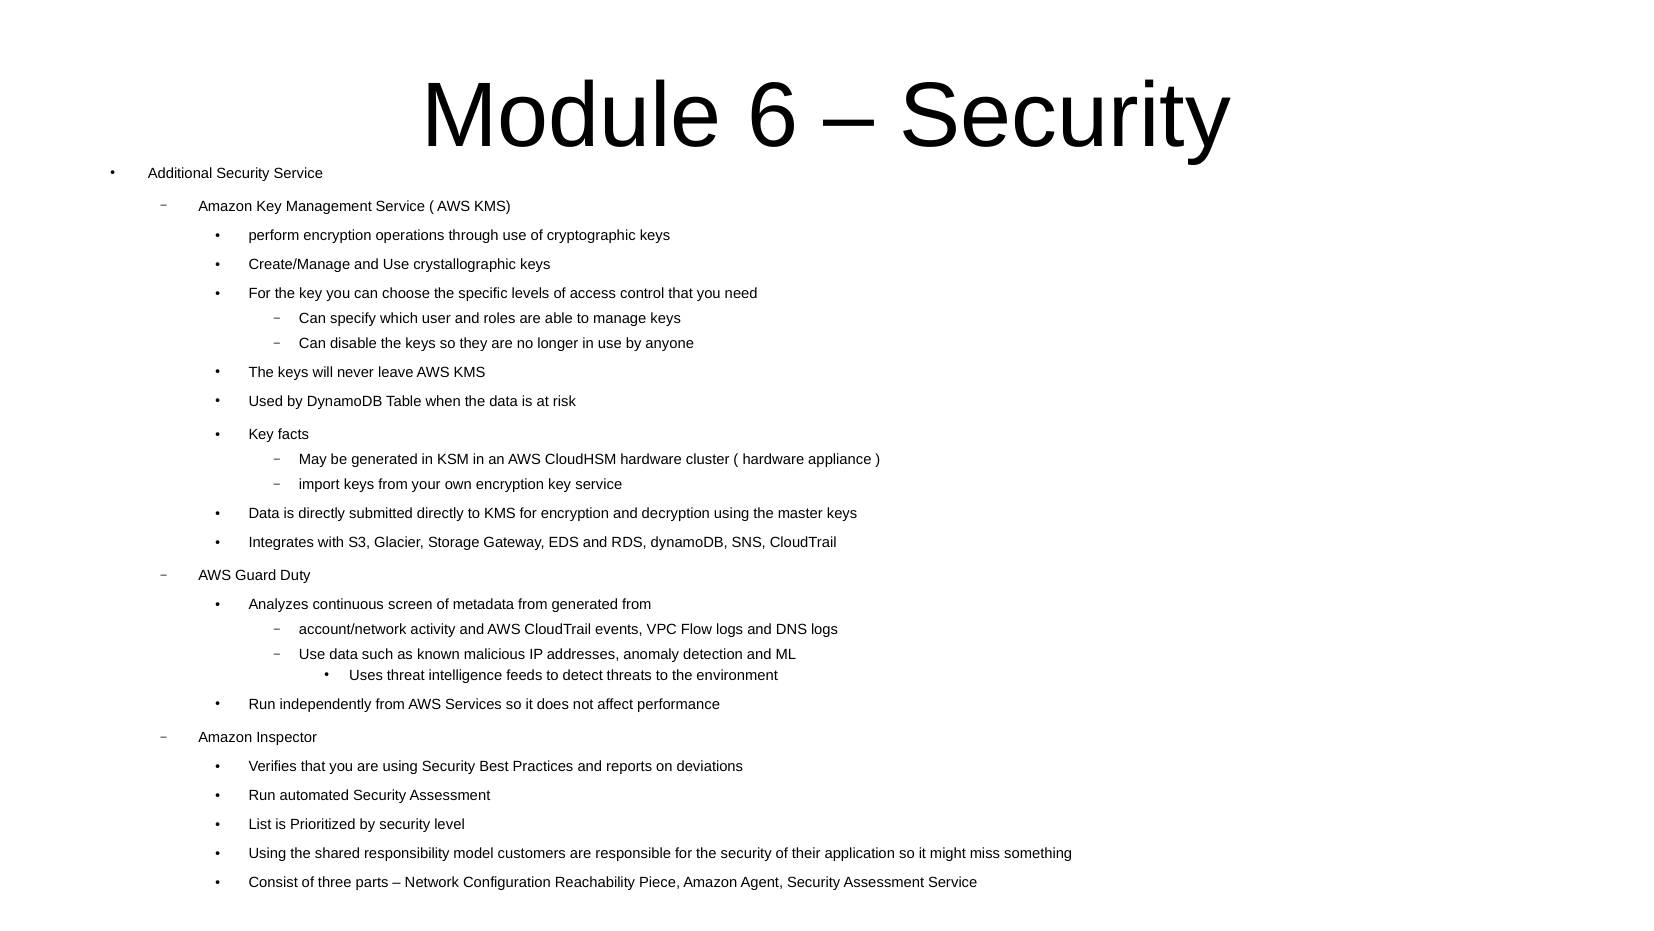

# Module 6 – Security
Additional Security Service
Amazon Key Management Service ( AWS KMS)
perform encryption operations through use of cryptographic keys
Create/Manage and Use crystallographic keys
For the key you can choose the specific levels of access control that you need
Can specify which user and roles are able to manage keys
Can disable the keys so they are no longer in use by anyone
The keys will never leave AWS KMS
Used by DynamoDB Table when the data is at risk
Key facts
May be generated in KSM in an AWS CloudHSM hardware cluster ( hardware appliance )
import keys from your own encryption key service
Data is directly submitted directly to KMS for encryption and decryption using the master keys
Integrates with S3, Glacier, Storage Gateway, EDS and RDS, dynamoDB, SNS, CloudTrail
AWS Guard Duty
Analyzes continuous screen of metadata from generated from
account/network activity and AWS CloudTrail events, VPC Flow logs and DNS logs
Use data such as known malicious IP addresses, anomaly detection and ML
Uses threat intelligence feeds to detect threats to the environment
Run independently from AWS Services so it does not affect performance
Amazon Inspector
Verifies that you are using Security Best Practices and reports on deviations
Run automated Security Assessment
List is Prioritized by security level
Using the shared responsibility model customers are responsible for the security of their application so it might miss something
Consist of three parts – Network Configuration Reachability Piece, Amazon Agent, Security Assessment Service